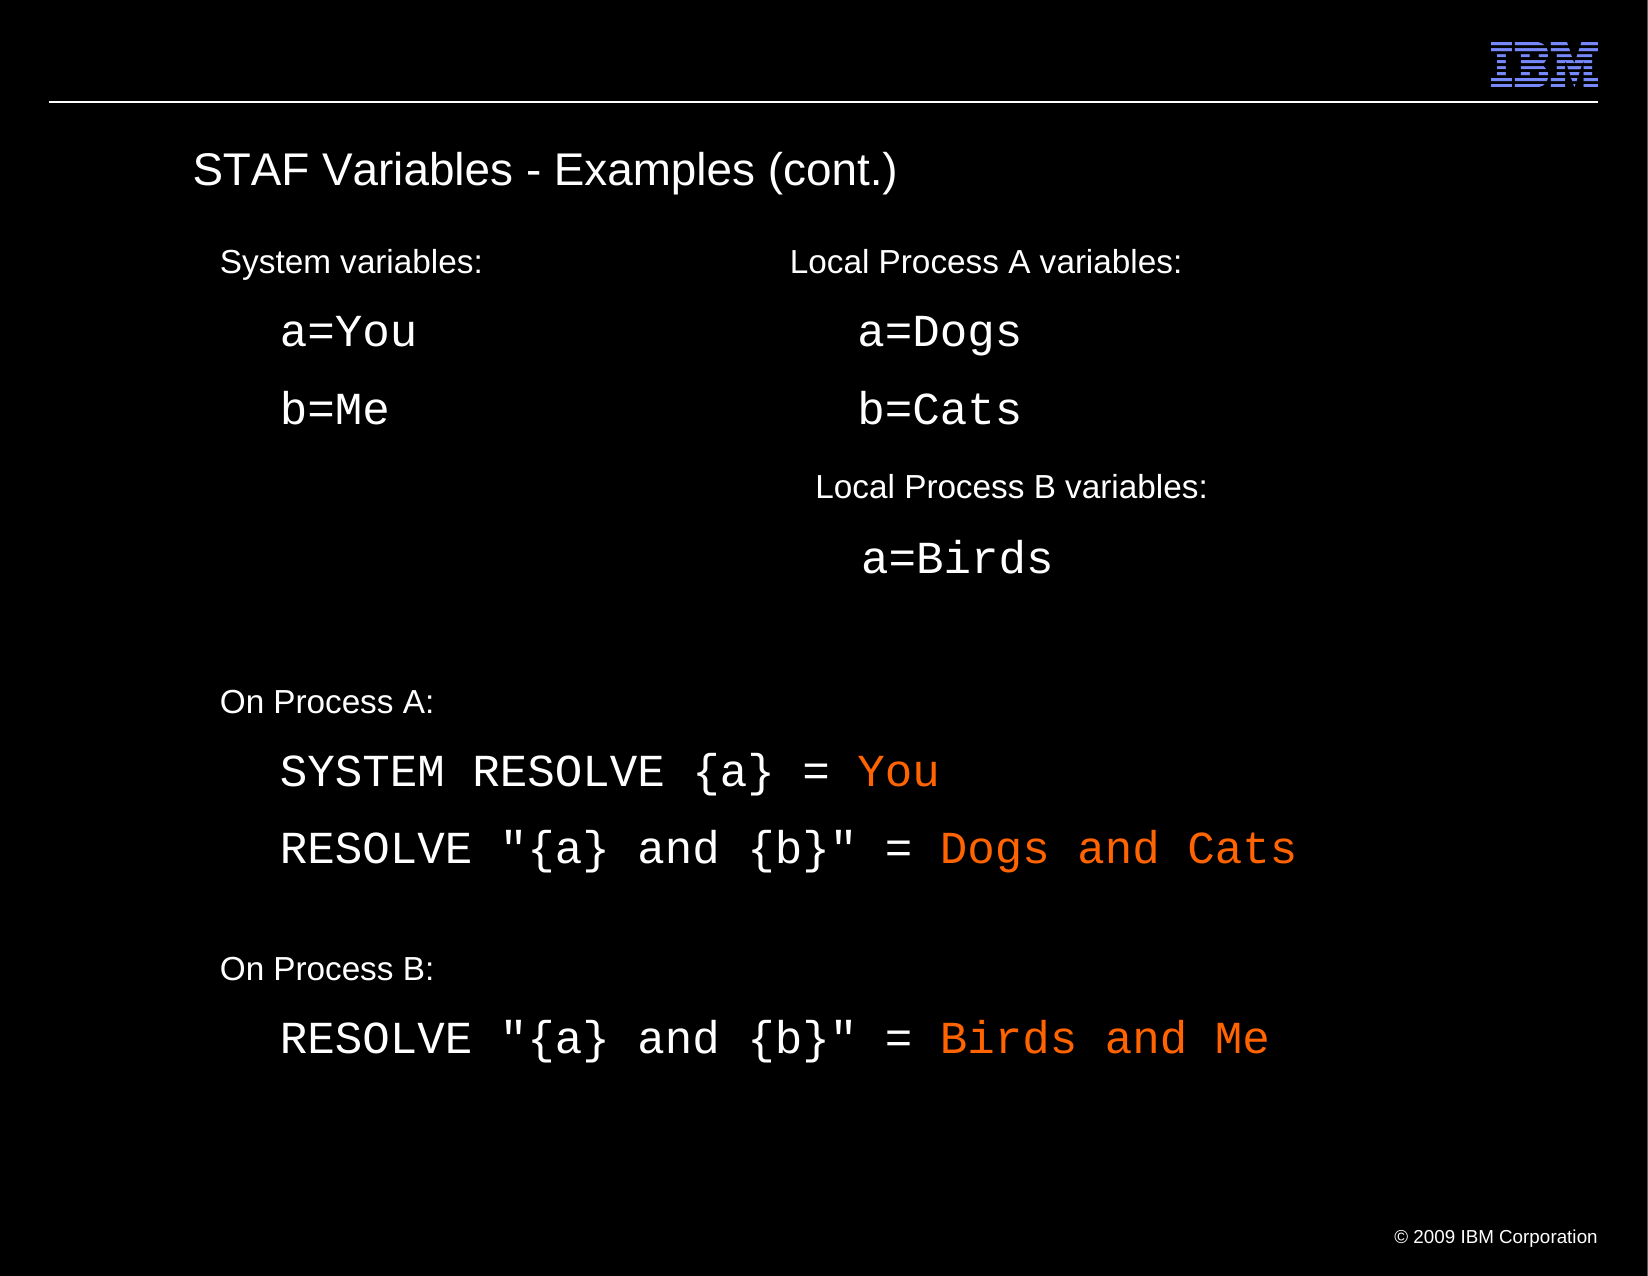

# STAF Variables - Examples (cont.)
System variables:		 Local Process A variables:
a=You a=Dogs
b=Me b=Cats
 Local Process B variables:
 a=Birds
On Process A:
SYSTEM RESOLVE {a} = You
RESOLVE "{a} and {b}" = Dogs and Cats
On Process B:
RESOLVE "{a} and {b}" = Birds and Me